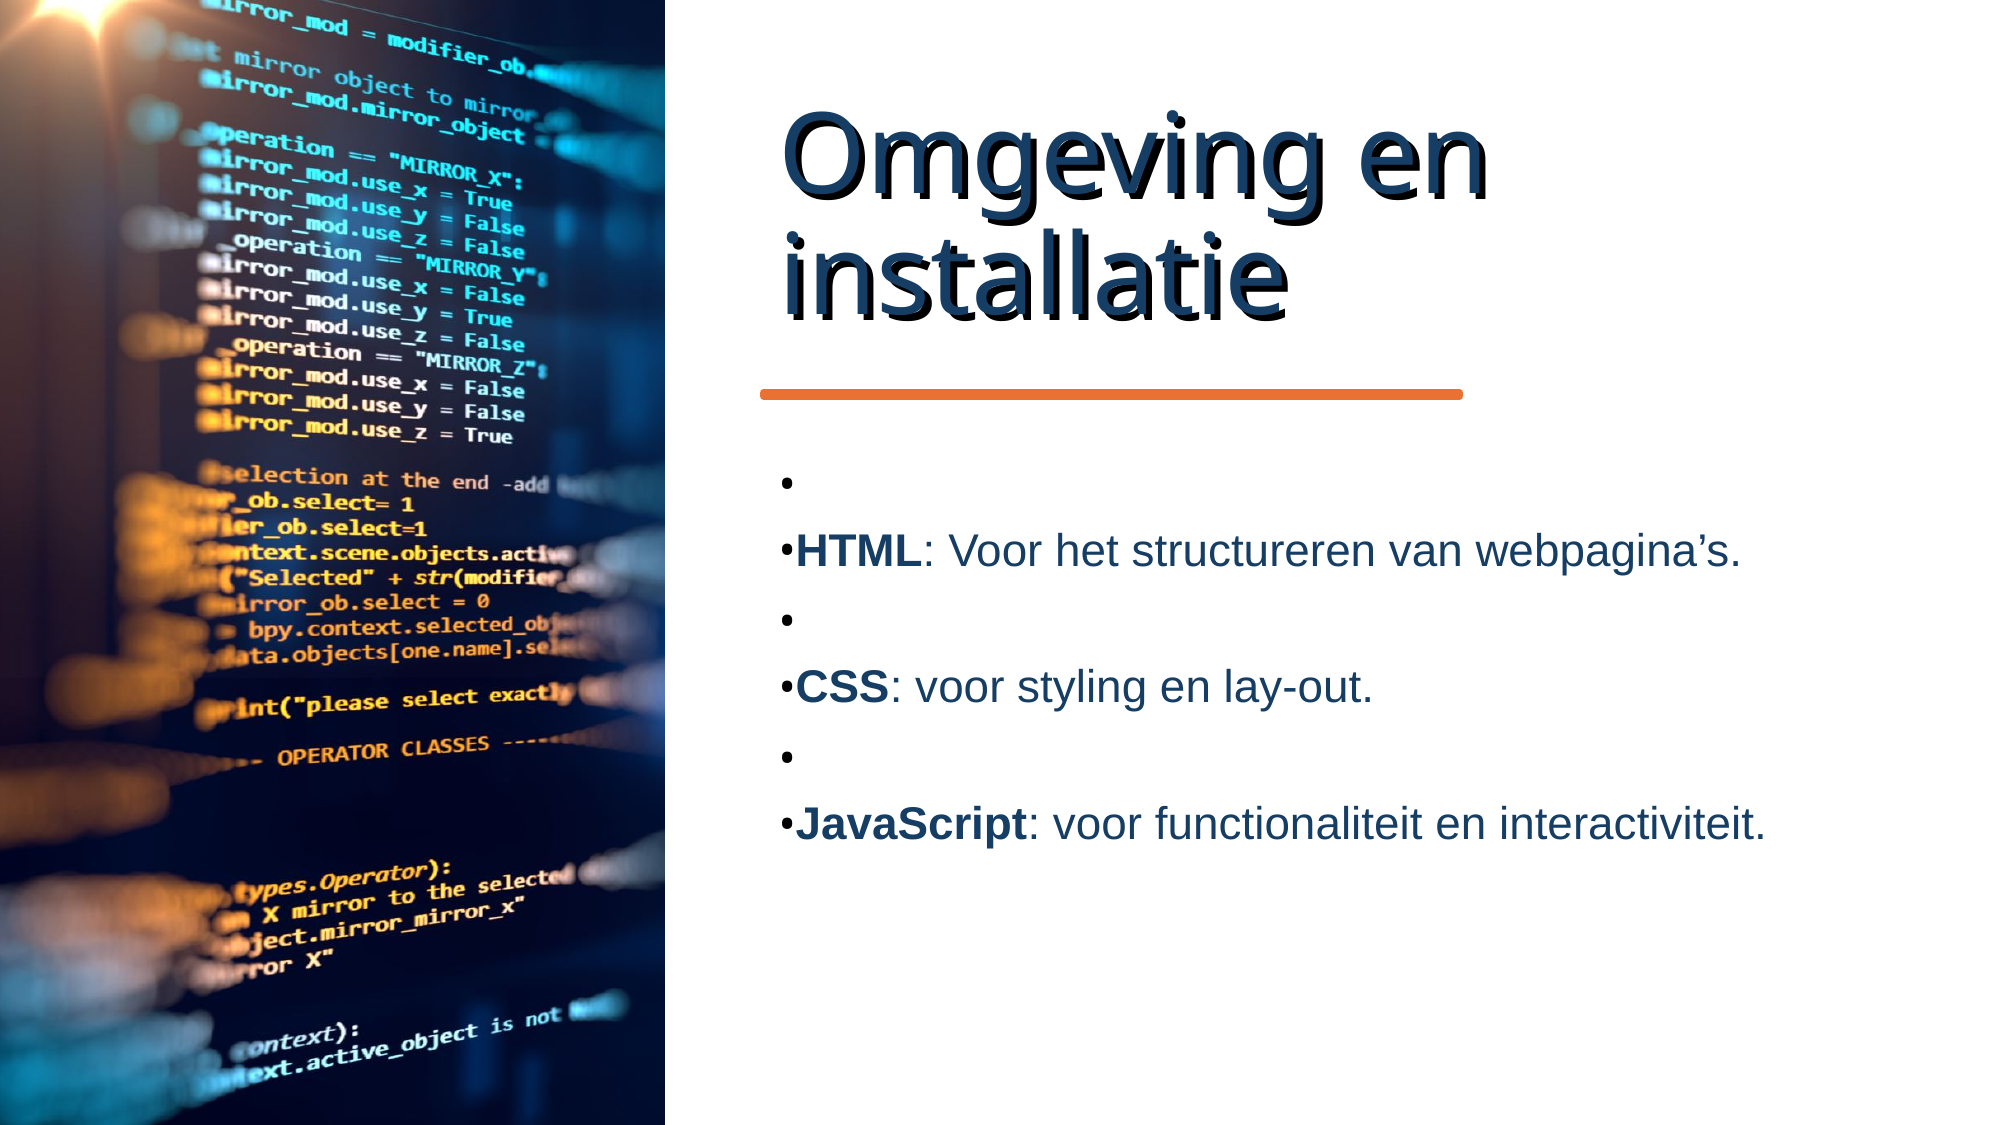

# Omgeving en installatie
HTML: Voor het structureren van webpagina’s.
CSS: voor styling en lay-out.
JavaScript: voor functionaliteit en interactiviteit.